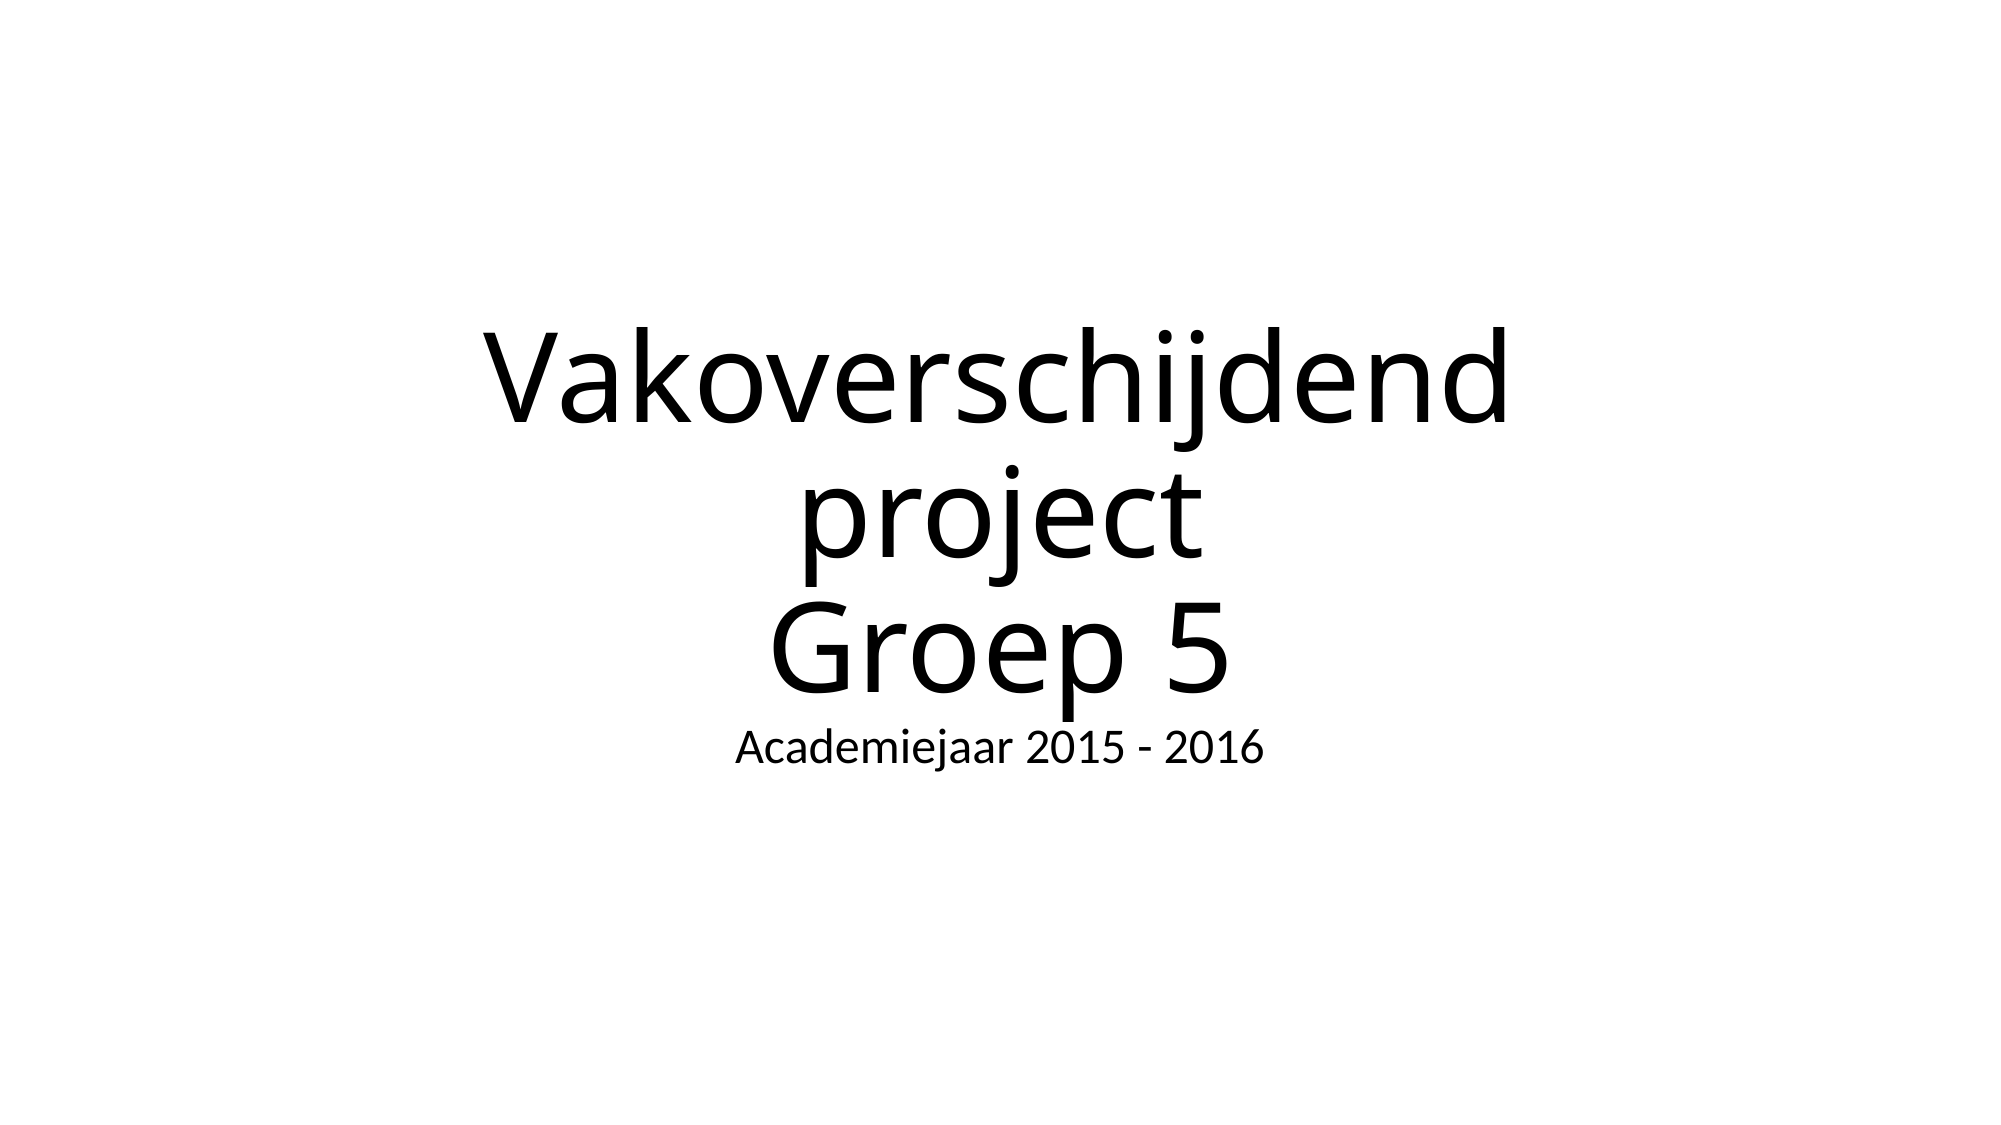

# Vakoverschijdend project Groep 5
Academiejaar 2015 - 2016